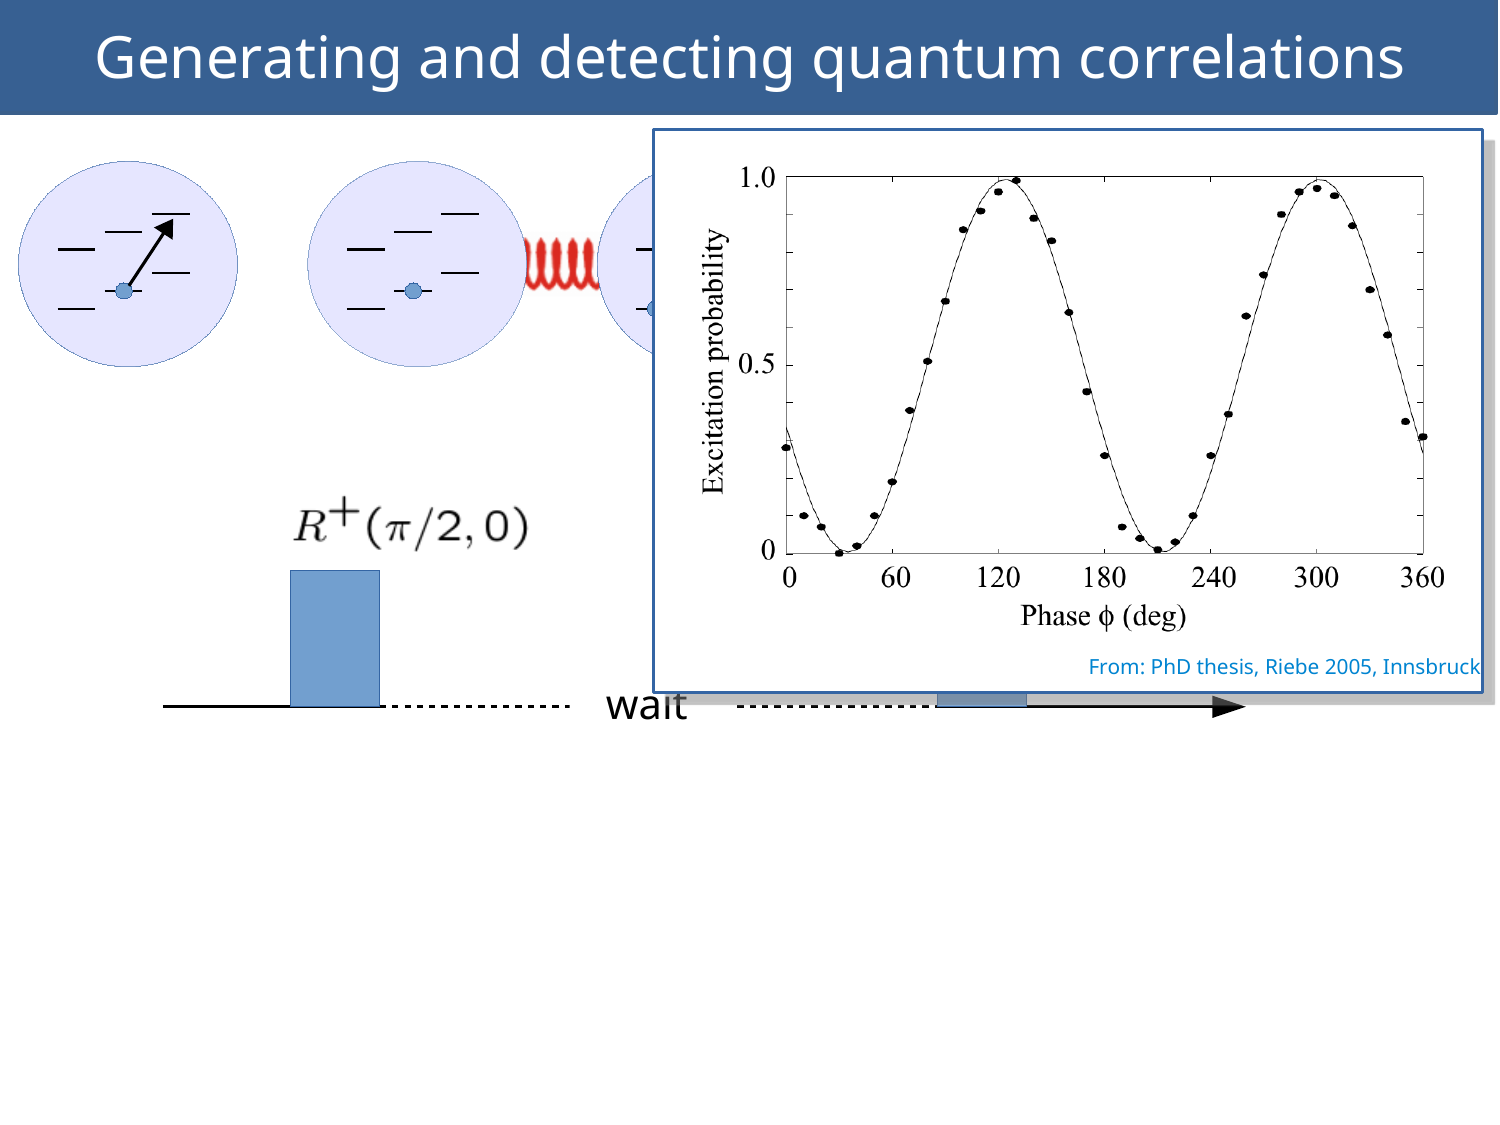

Generating and detecting quantum correlations
From: PhD thesis, Riebe 2005, Innsbruck
 wait